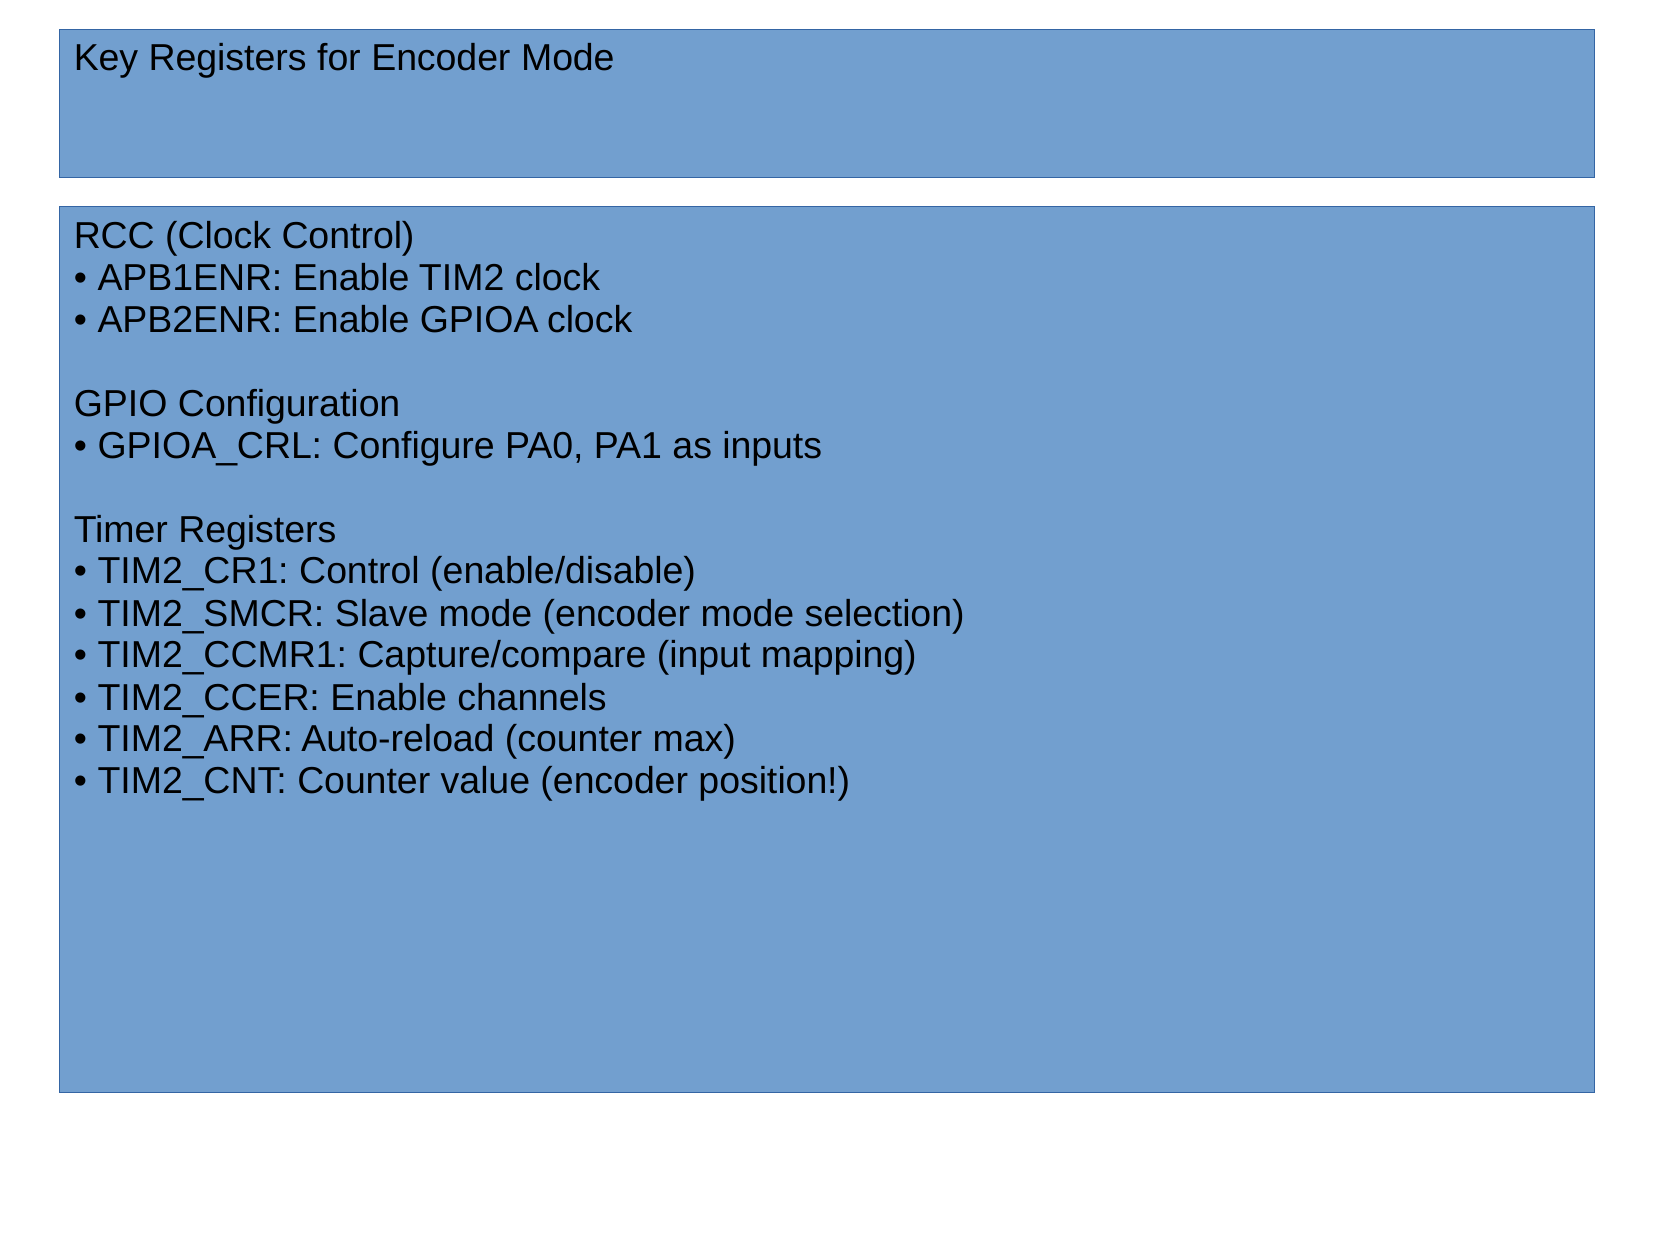

Key Registers for Encoder Mode
RCC (Clock Control)
• APB1ENR: Enable TIM2 clock
• APB2ENR: Enable GPIOA clock
GPIO Configuration
• GPIOA_CRL: Configure PA0, PA1 as inputs
Timer Registers
• TIM2_CR1: Control (enable/disable)
• TIM2_SMCR: Slave mode (encoder mode selection)
• TIM2_CCMR1: Capture/compare (input mapping)
• TIM2_CCER: Enable channels
• TIM2_ARR: Auto-reload (counter max)
• TIM2_CNT: Counter value (encoder position!)